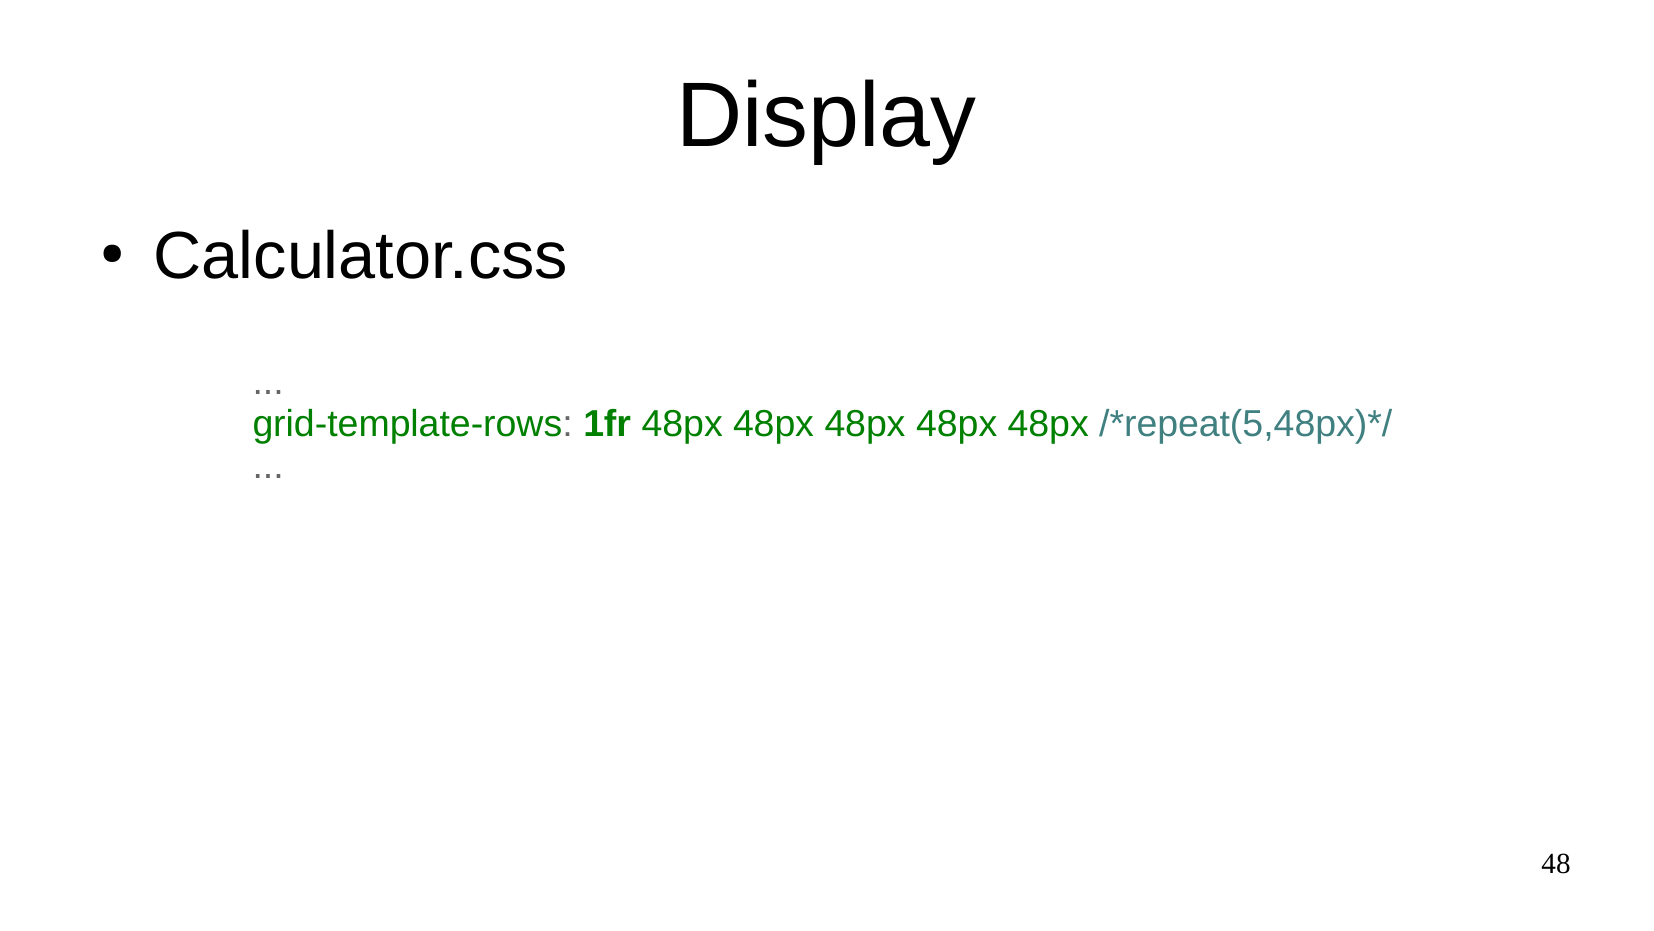

# Display
Calculator.css
...
grid-template-rows: 1fr 48px 48px 48px 48px 48px /*repeat(5,48px)*/
...
48